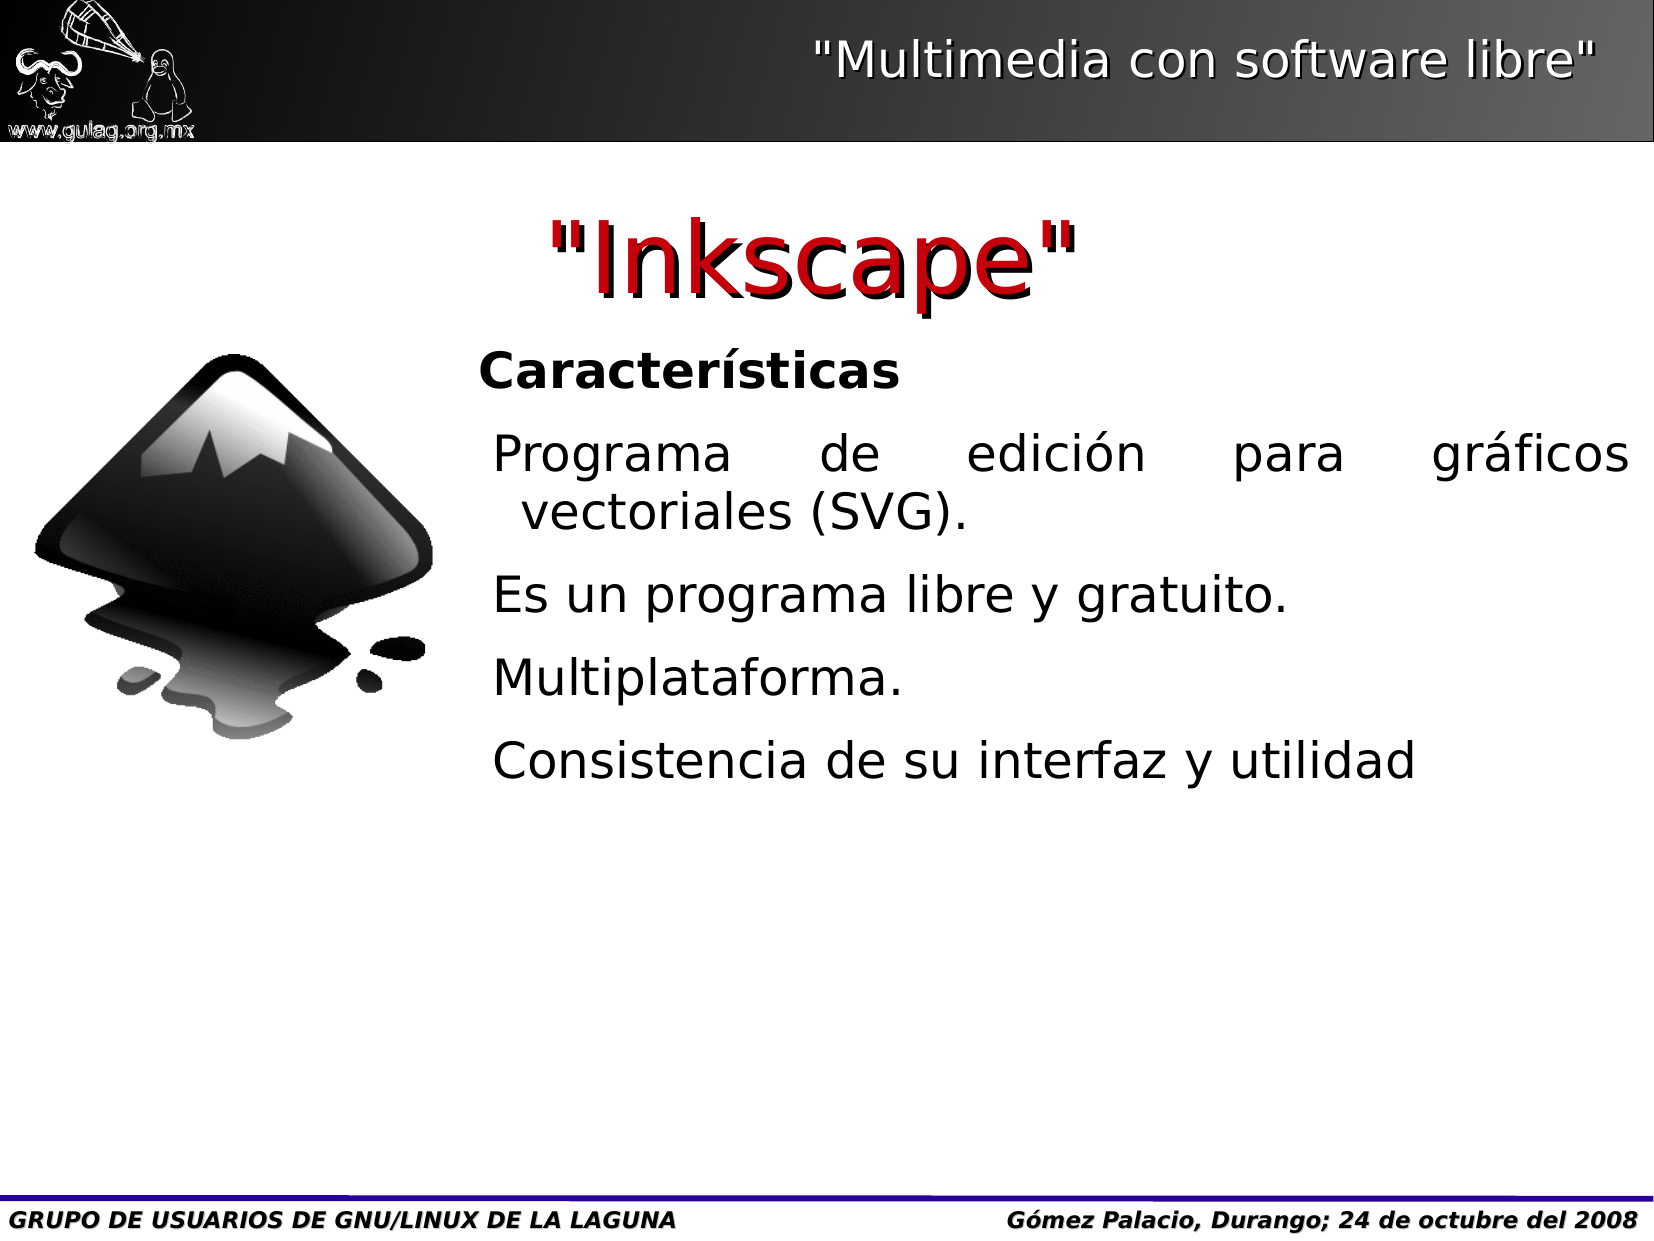

"Multimedia con software libre"
GRUPO DE USUARIOS DE GNU/LINUX DE LA LAGUNA
Gómez Palacio, Durango; 24 de octubre del 2008
"Inkscape"
Características
Programa de edición para gráficos vectoriales (SVG).
Es un programa libre y gratuito.
Multiplataforma.
Consistencia de su interfaz y utilidad